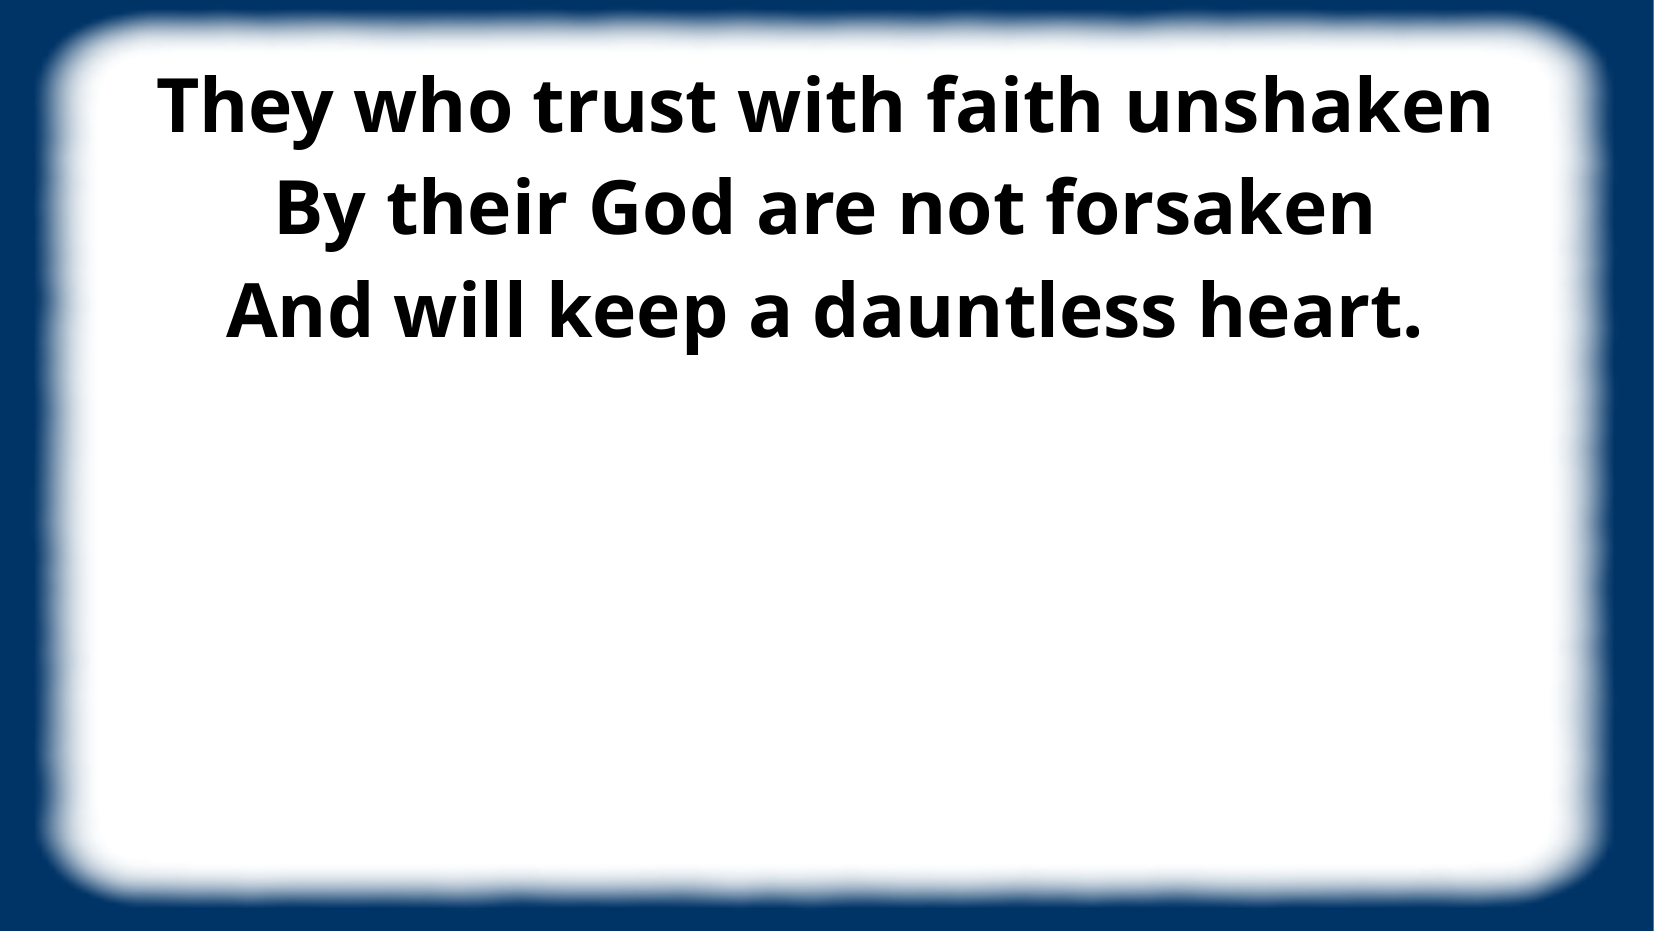

They who trust with faith unshaken
By their God are not forsaken
And will keep a dauntless heart.